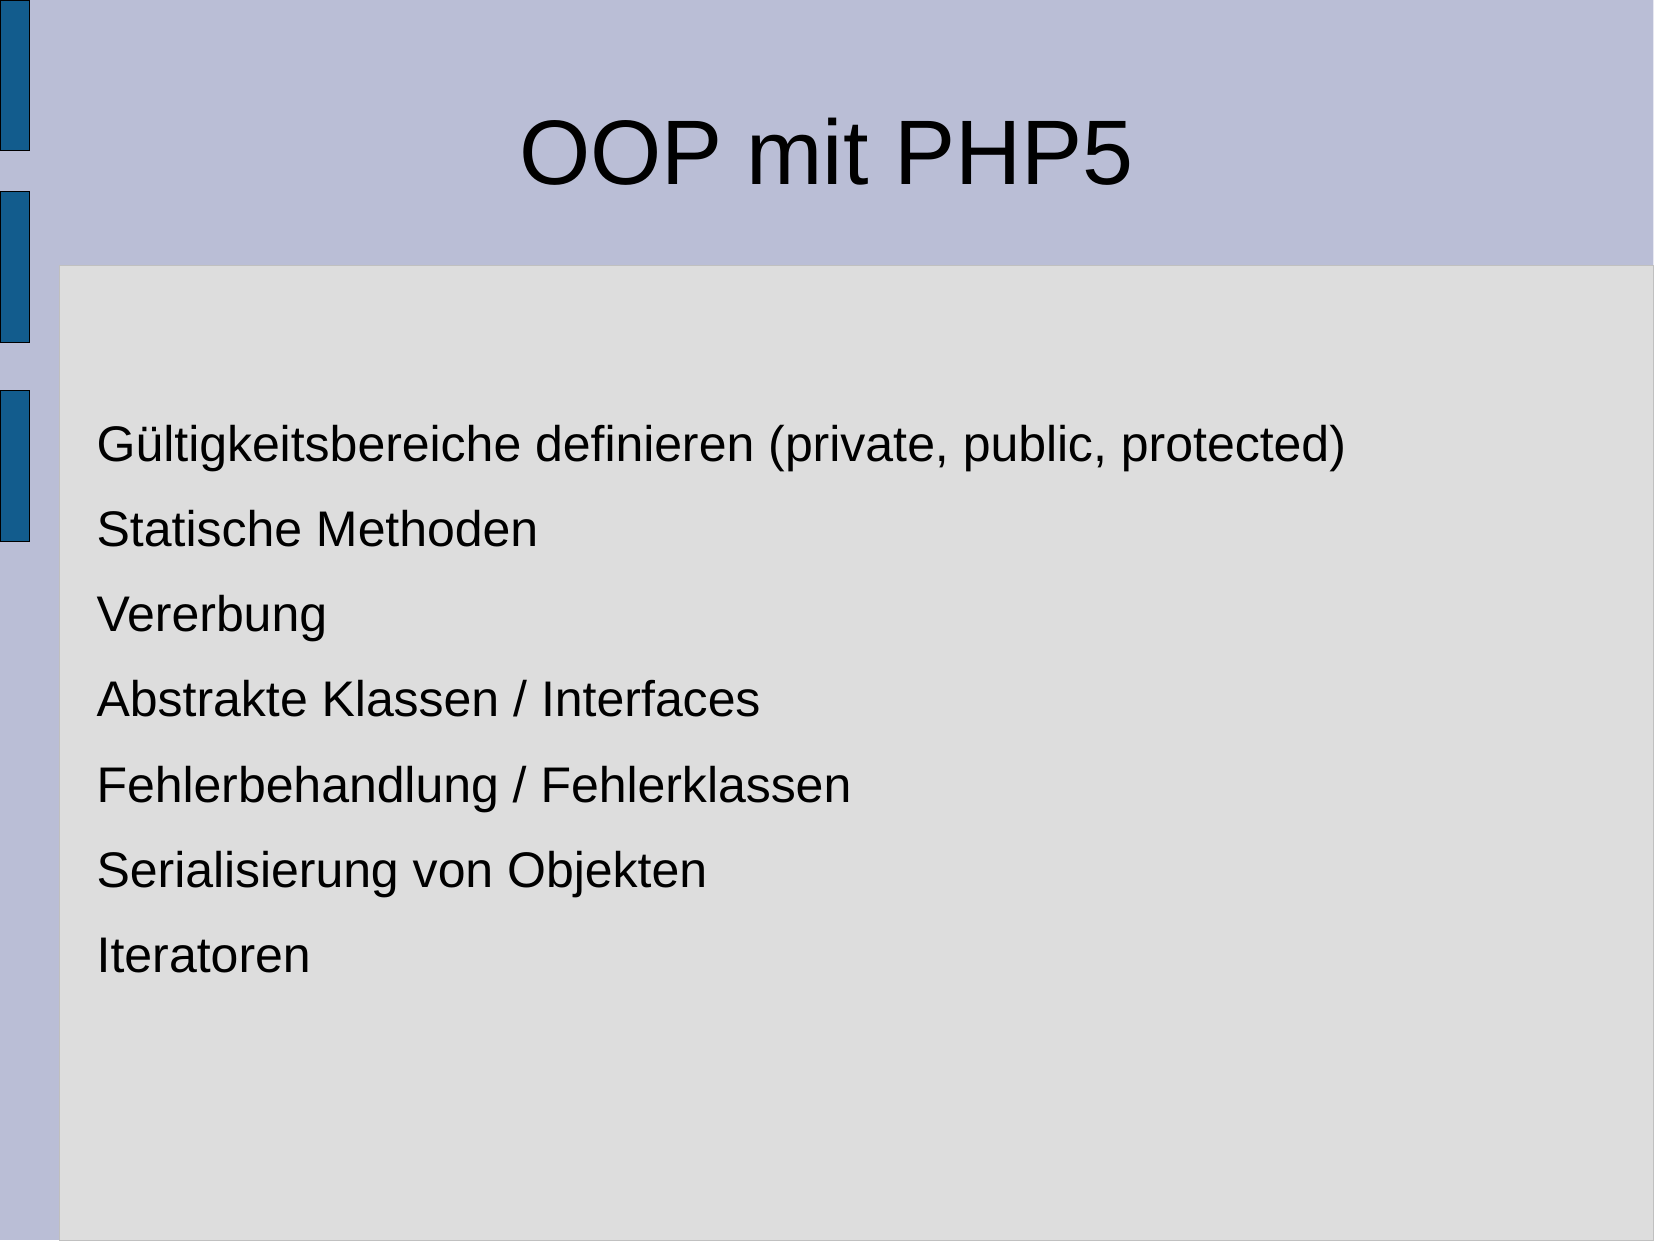

# OOP mit PHP5
 Gültigkeitsbereiche definieren (private, public, protected)
 Statische Methoden
 Vererbung
 Abstrakte Klassen / Interfaces
 Fehlerbehandlung / Fehlerklassen
 Serialisierung von Objekten
 Iteratoren